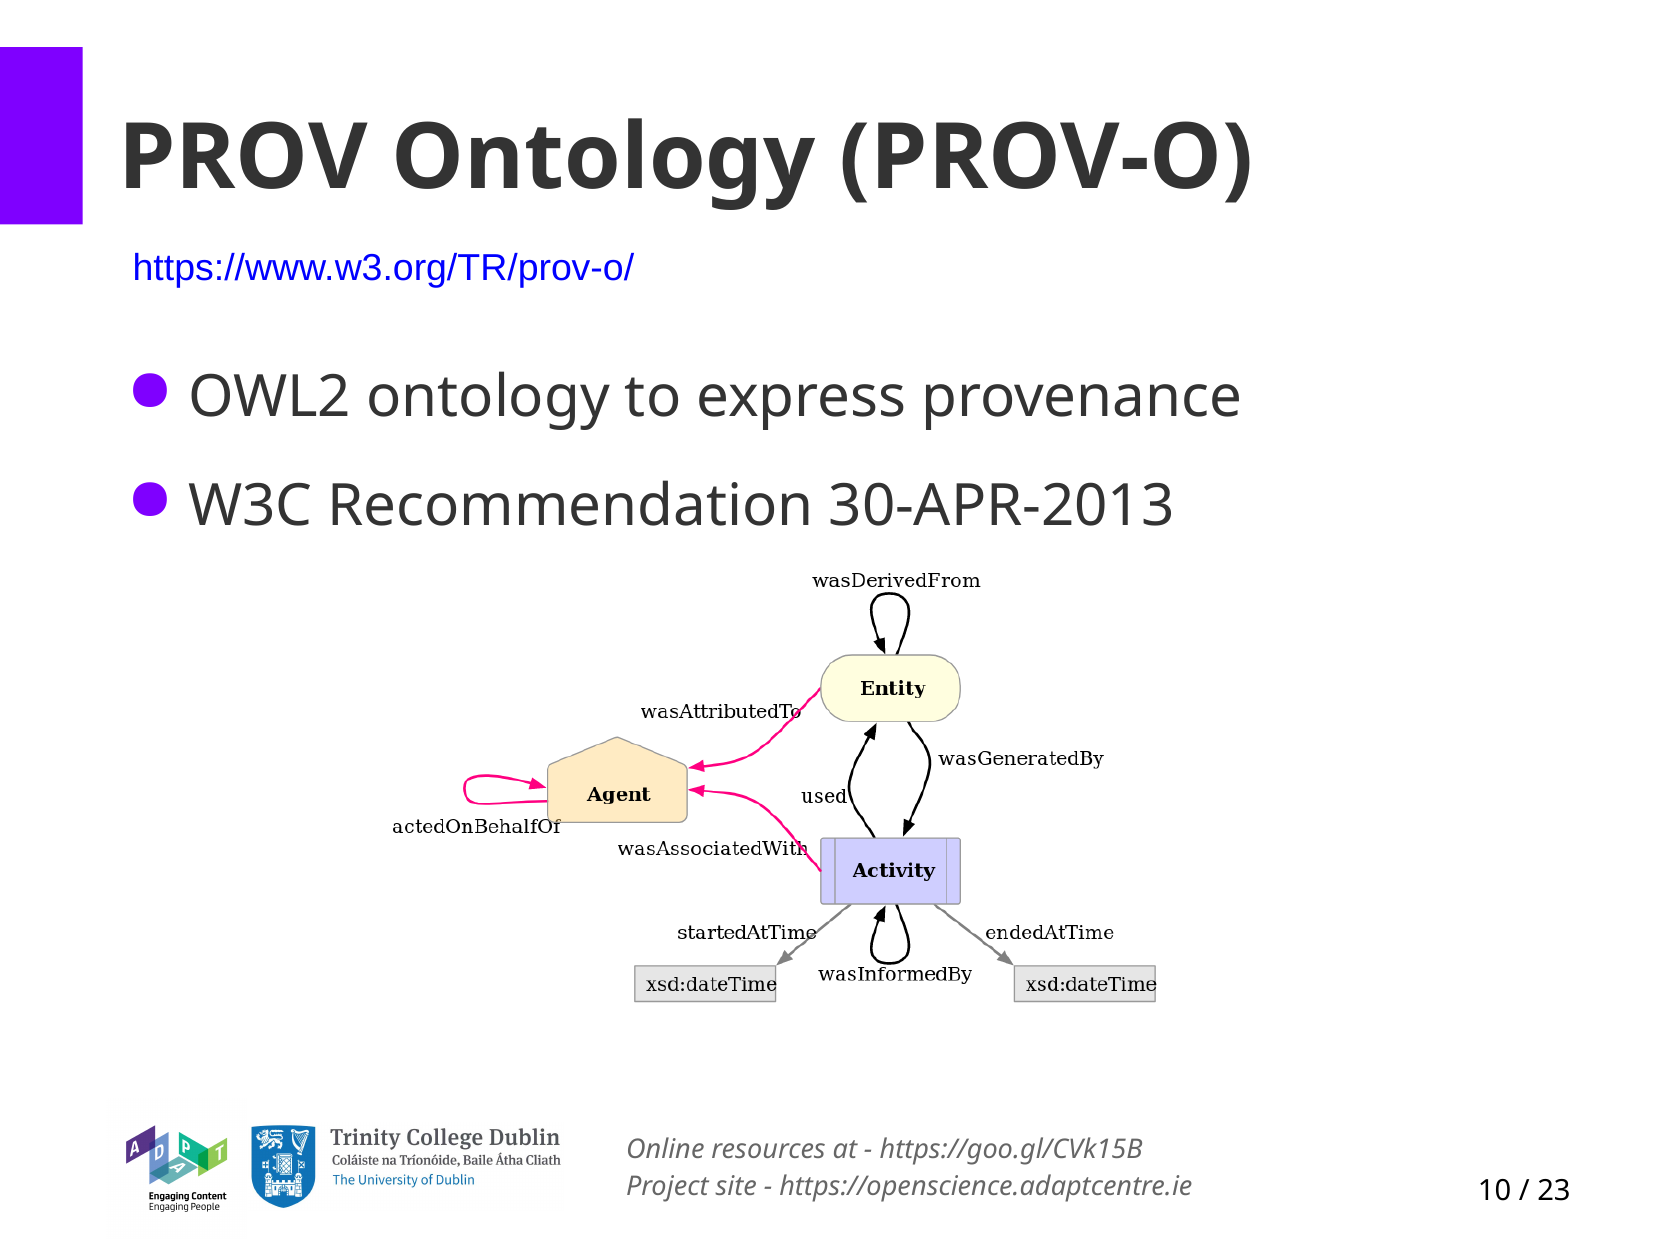

# PROV Ontology (PROV-O)
https://www.w3.org/TR/prov-o/
 OWL2 ontology to express provenance
 W3C Recommendation 30-APR-2013
10